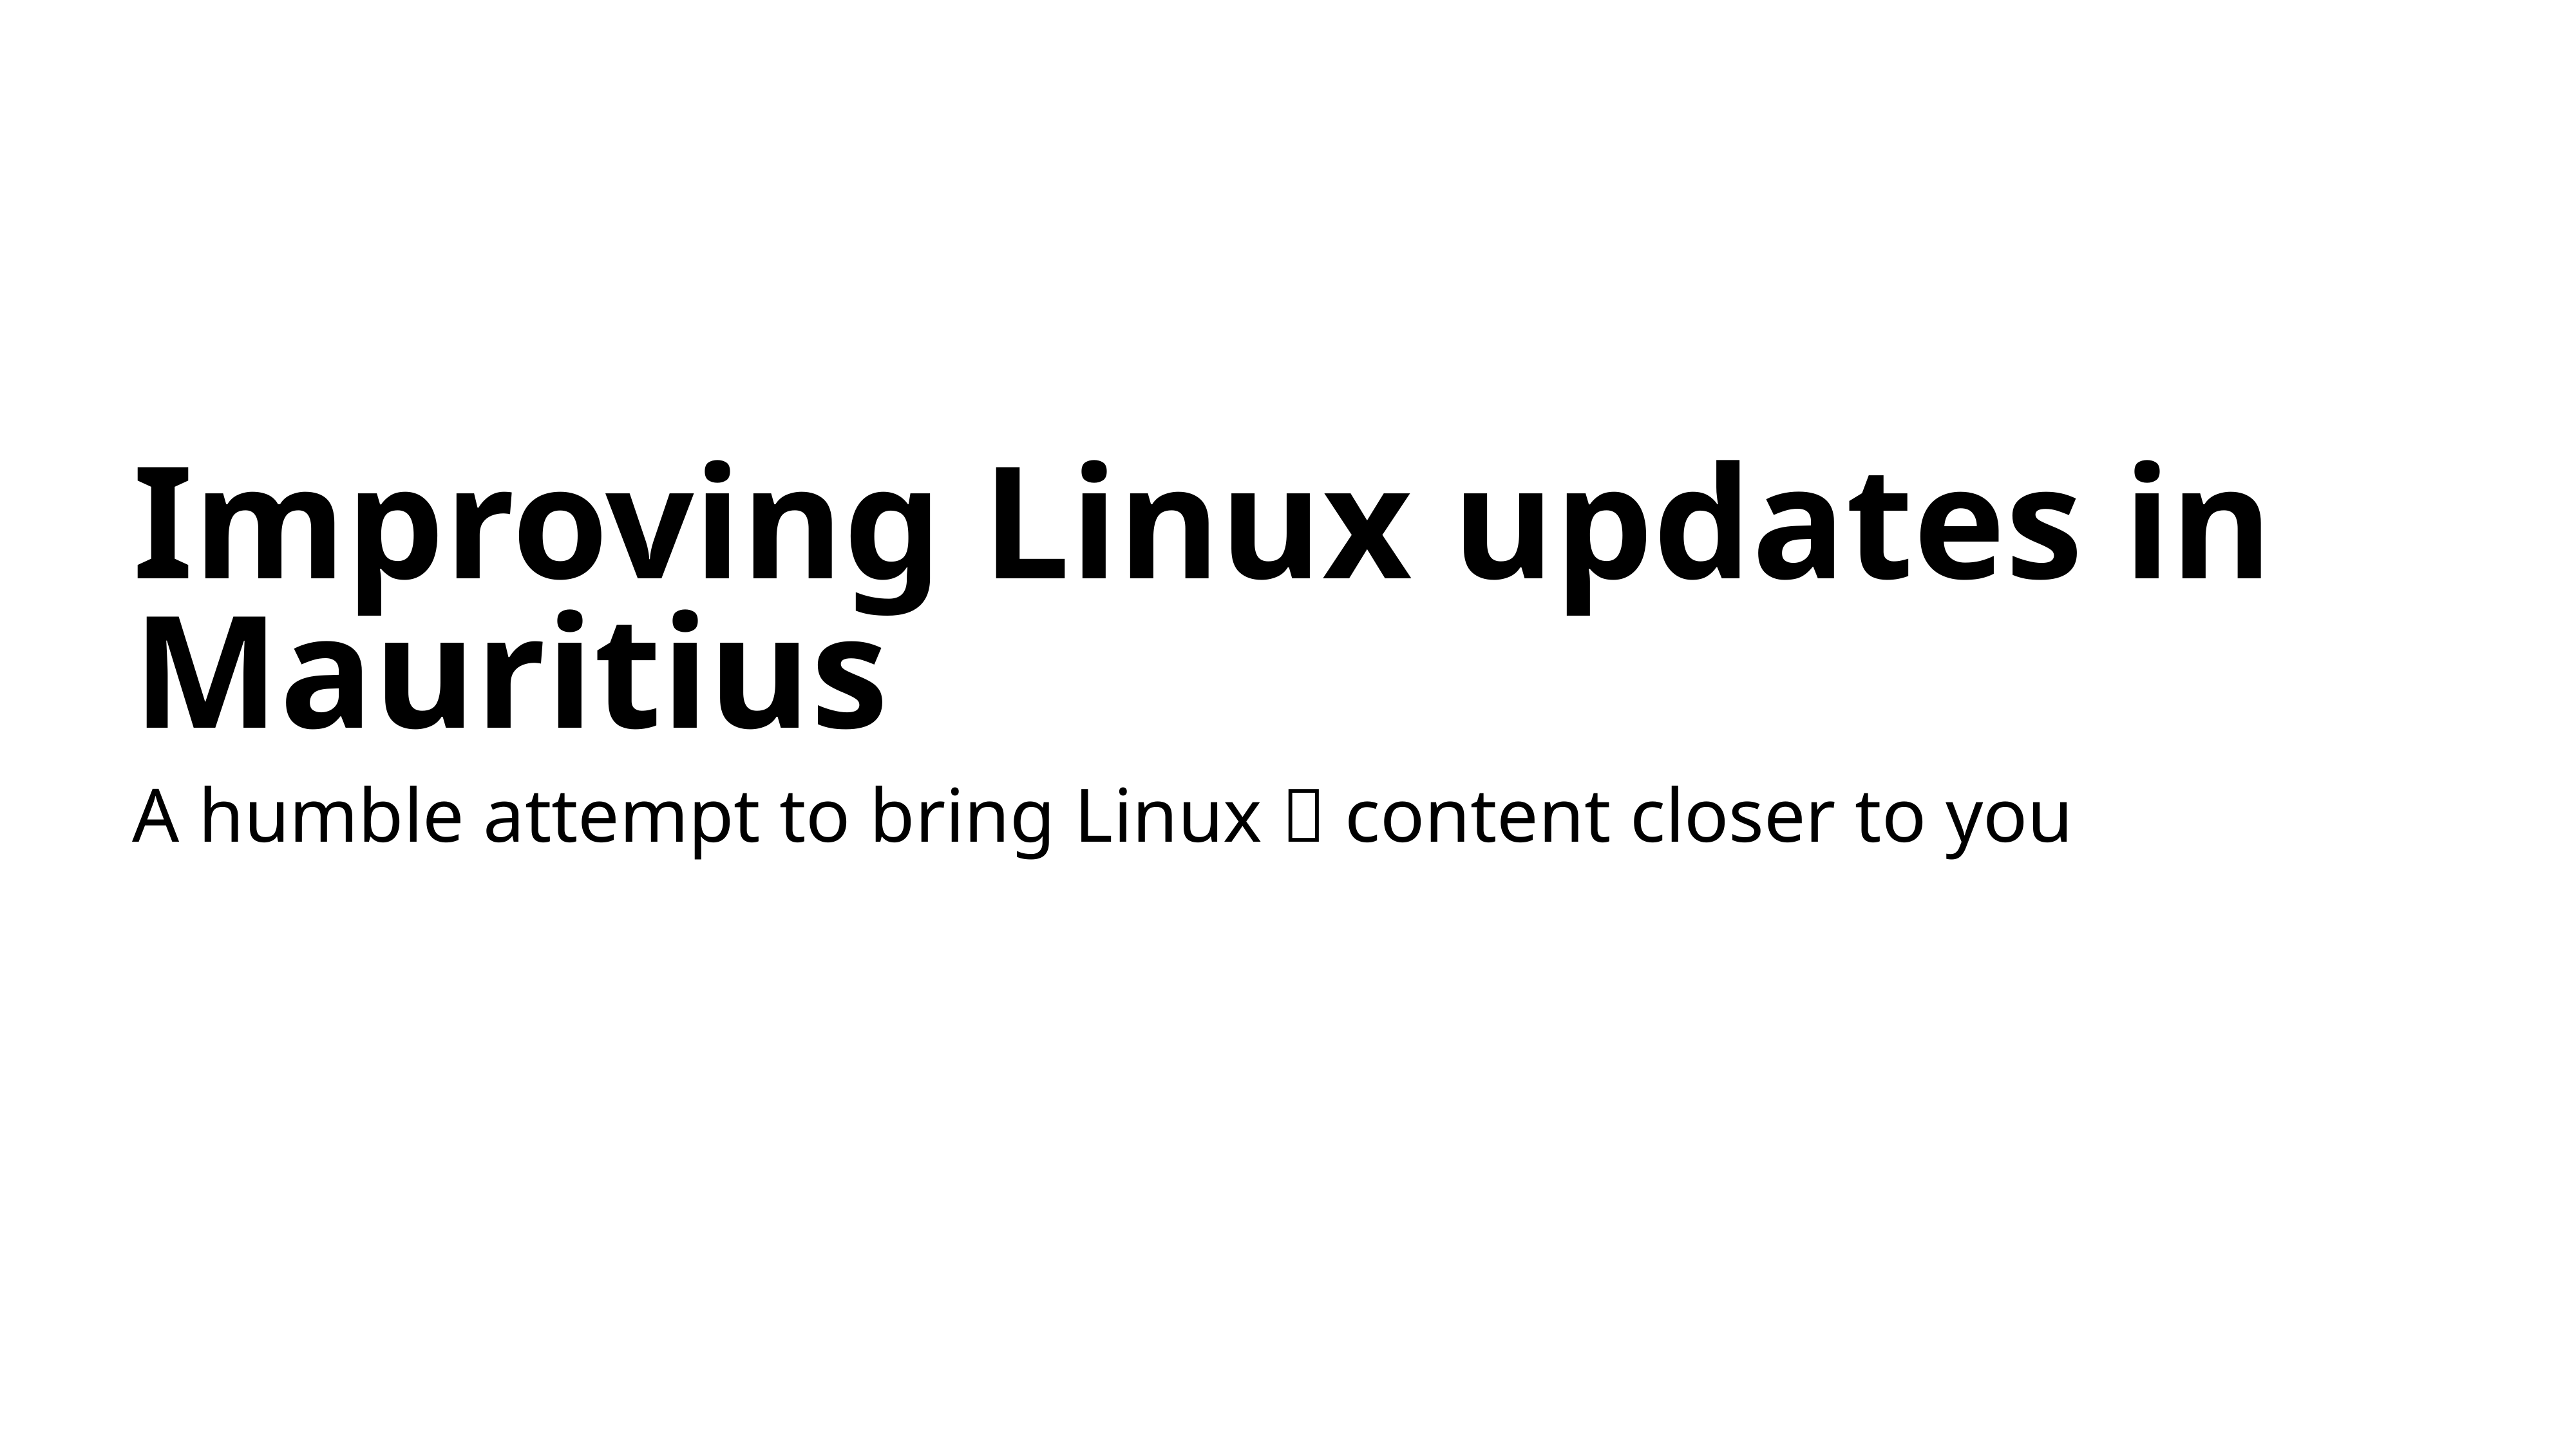

Improving Linux updates in Mauritius
A humble attempt to bring Linux 🐧 content closer to you
#